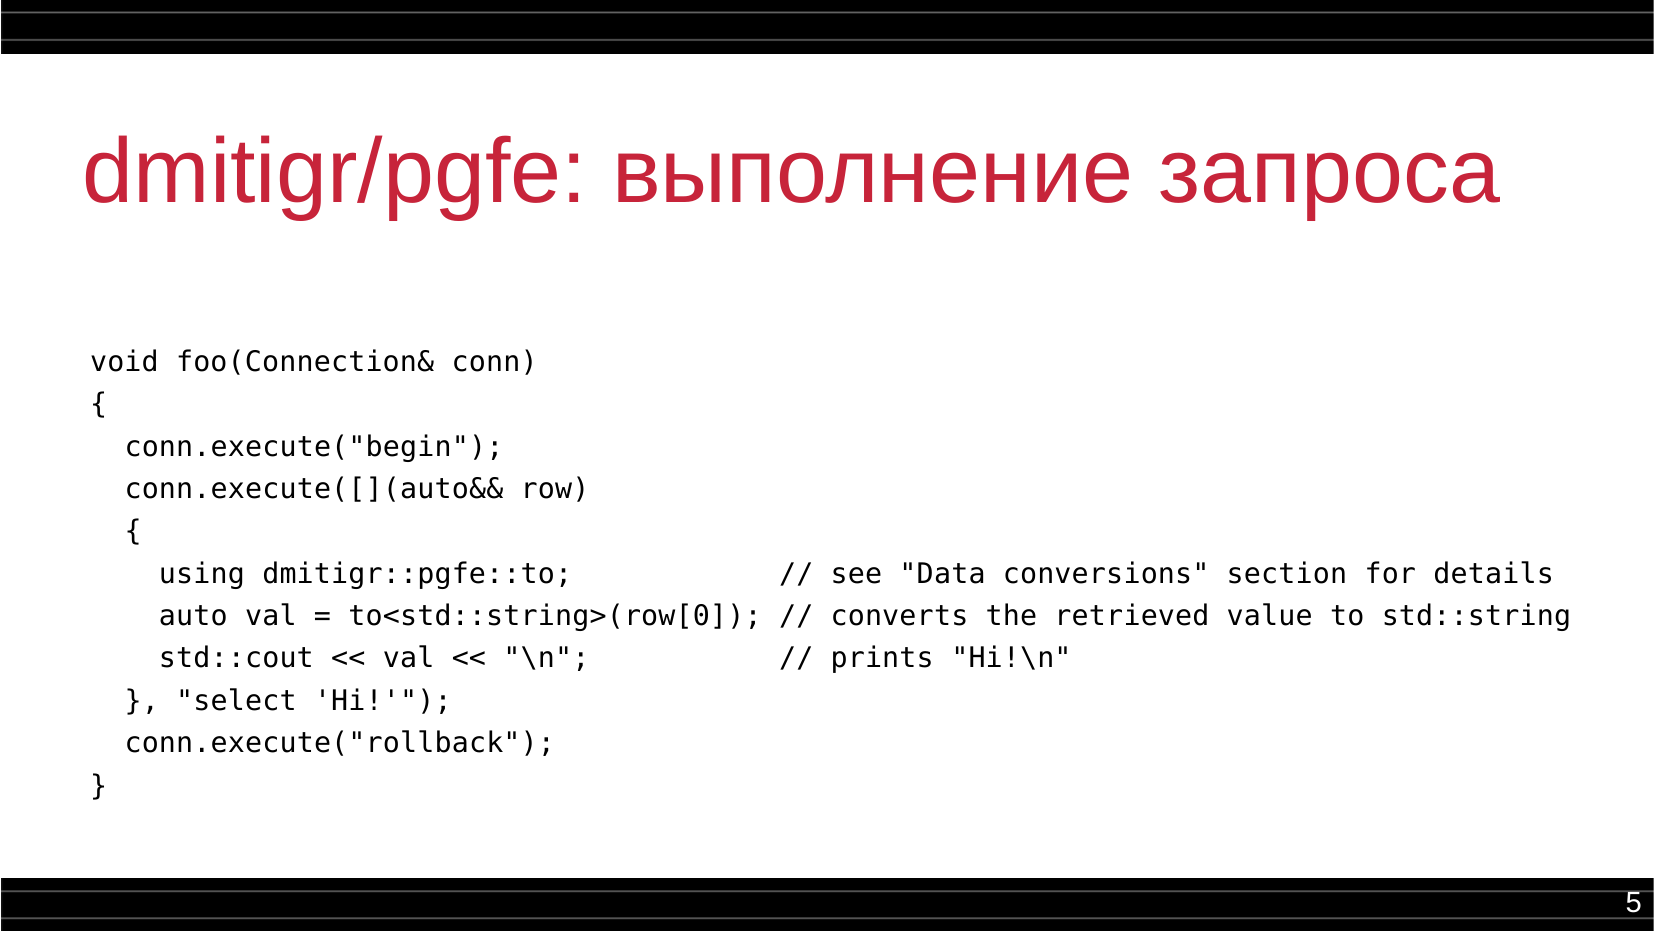

# dmitigr/pgfe: выполнение запроса
void foo(Connection& conn)
{
 conn.execute("begin");
 conn.execute([](auto&& row)
 {
 using dmitigr::pgfe::to; // see "Data conversions" section for details
 auto val = to<std::string>(row[0]); // converts the retrieved value to std::string
 std::cout << val << "\n"; // prints "Hi!\n"
 }, "select 'Hi!'");
 conn.execute("rollback");
}